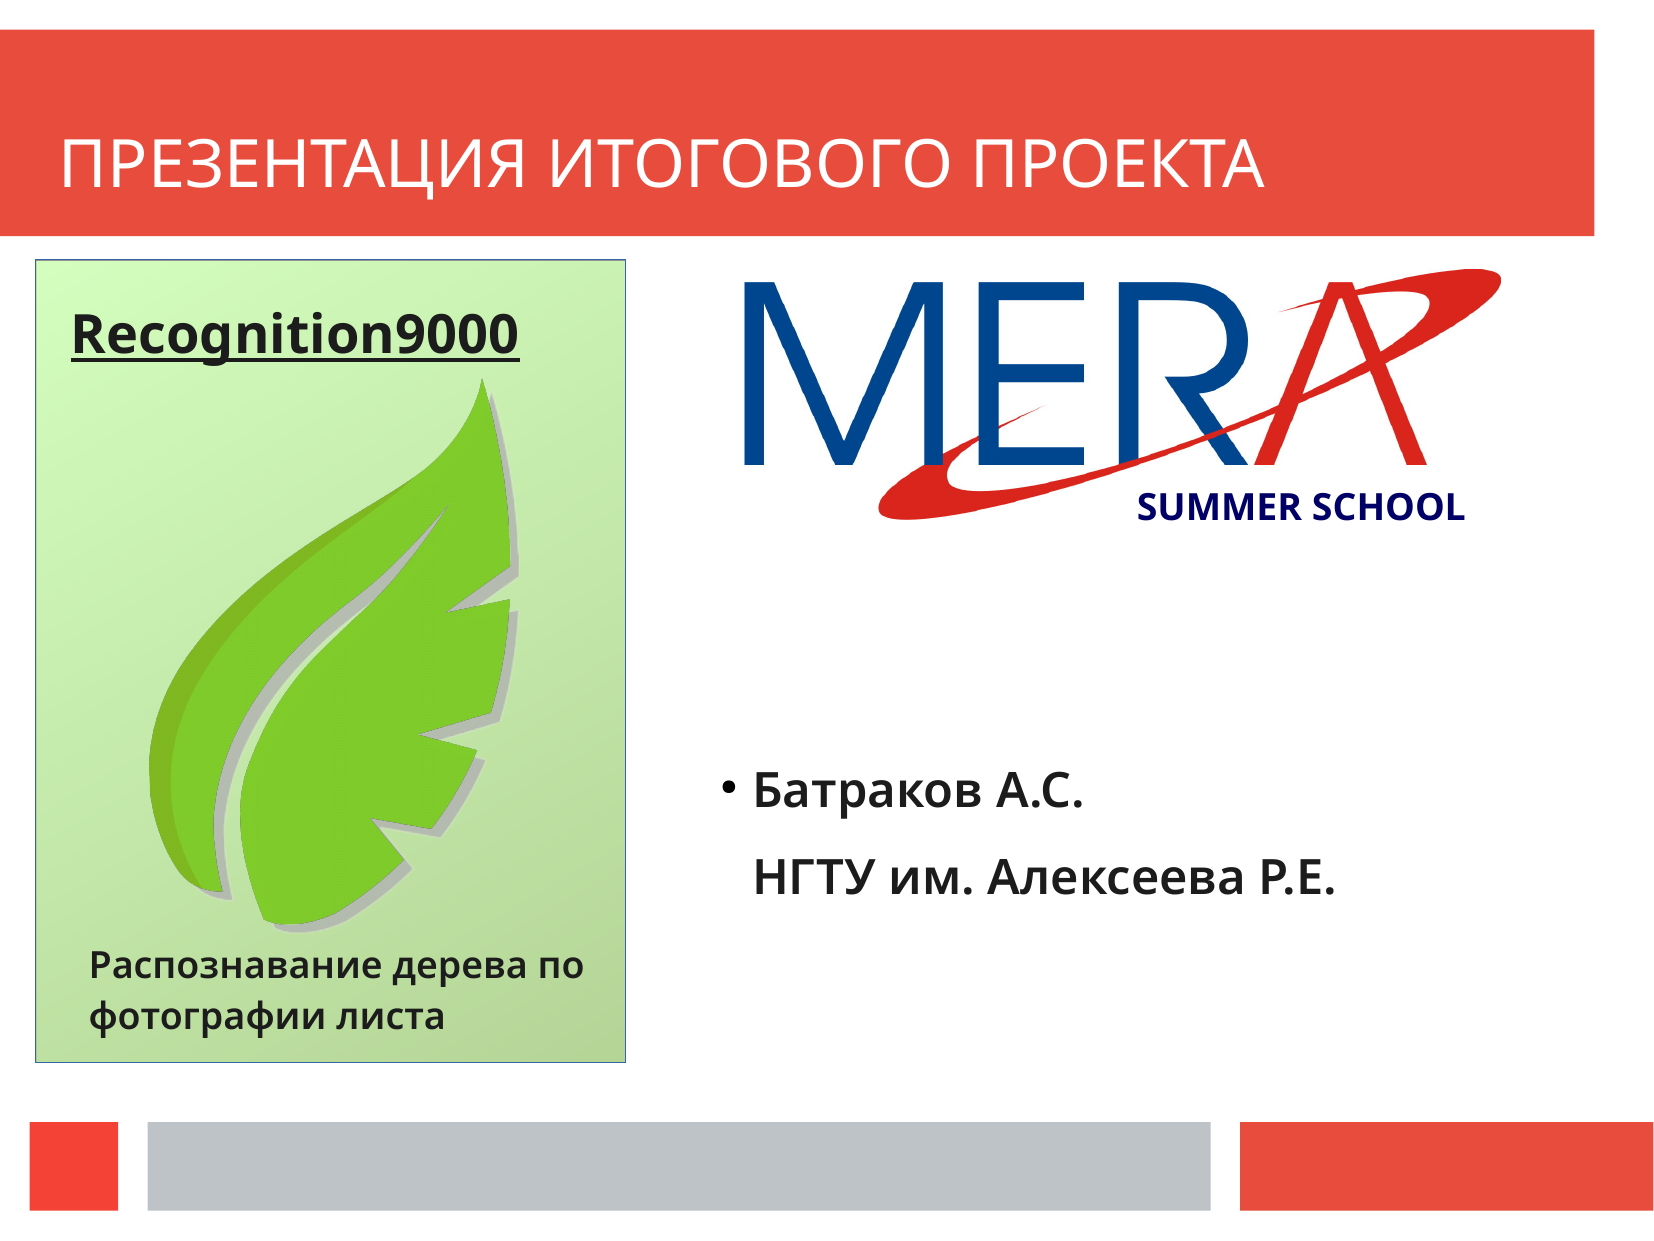

# ПРЕЗЕНТАЦИЯ ИТОГОВОГО ПРОЕКТА
Recognition9000
SUMMER SCHOOL
Батраков А.С.
НГТУ им. Алексеева Р.Е.
Распознавание дерева по фотографии листа